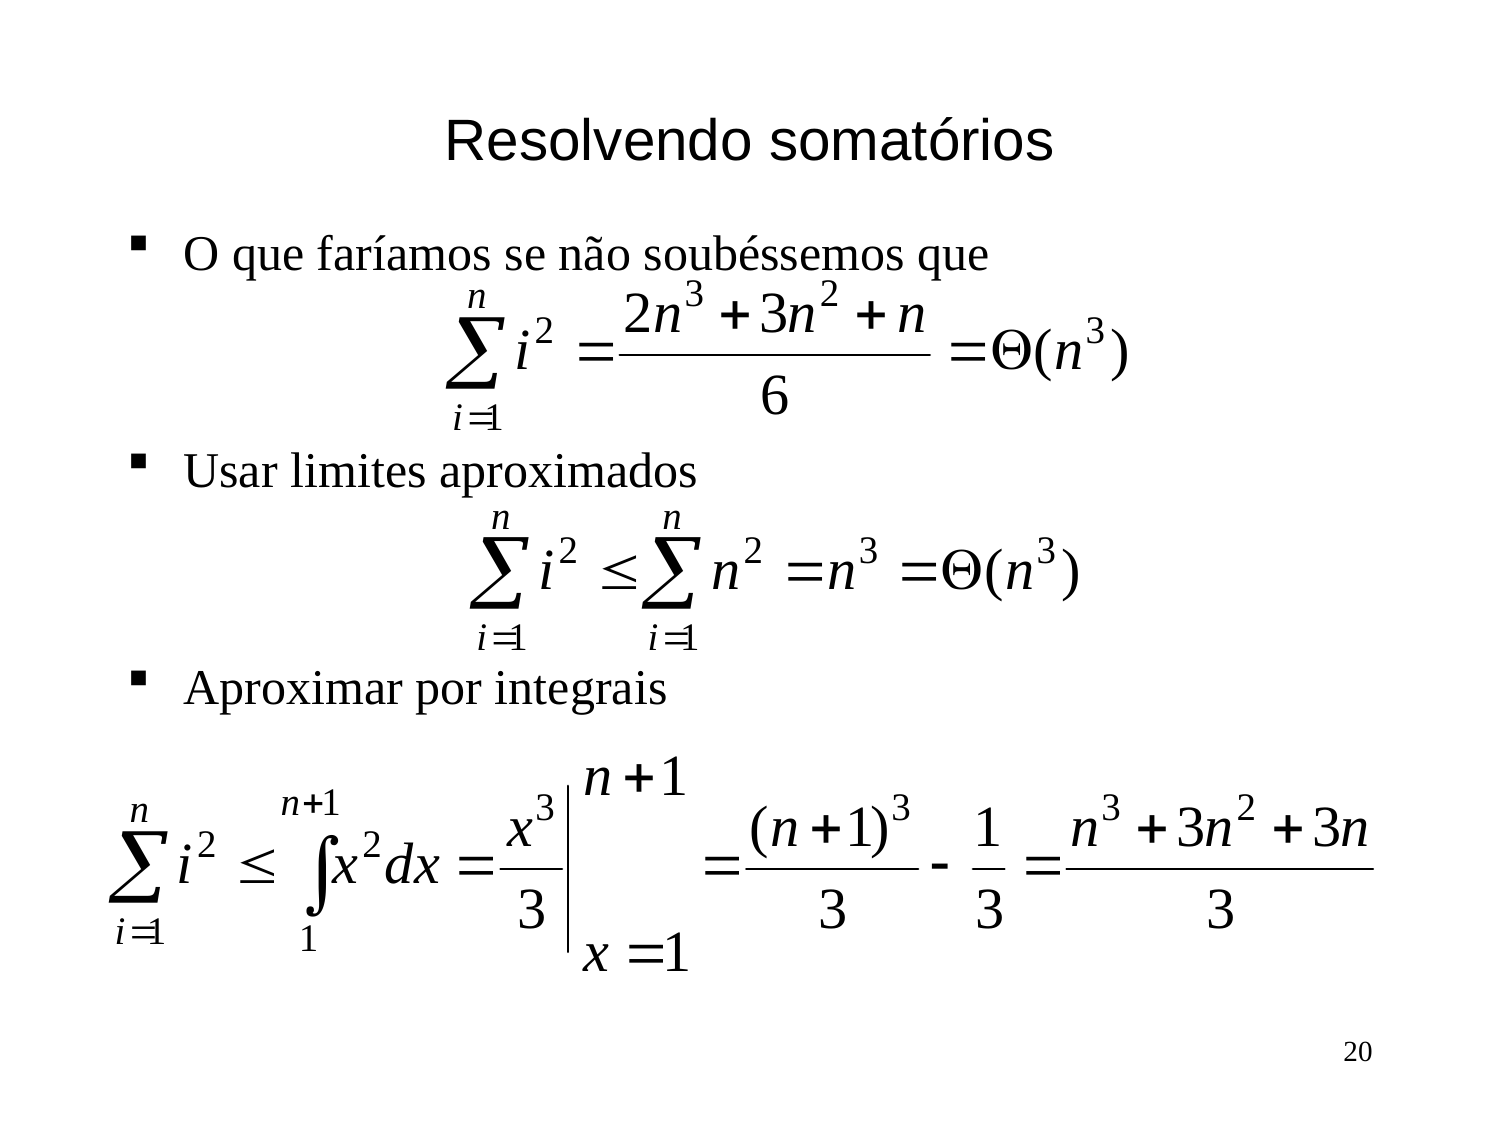

# Resolvendo somatórios
O que faríamos se não soubéssemos que
Usar limites aproximados
Aproximar por integrais
20